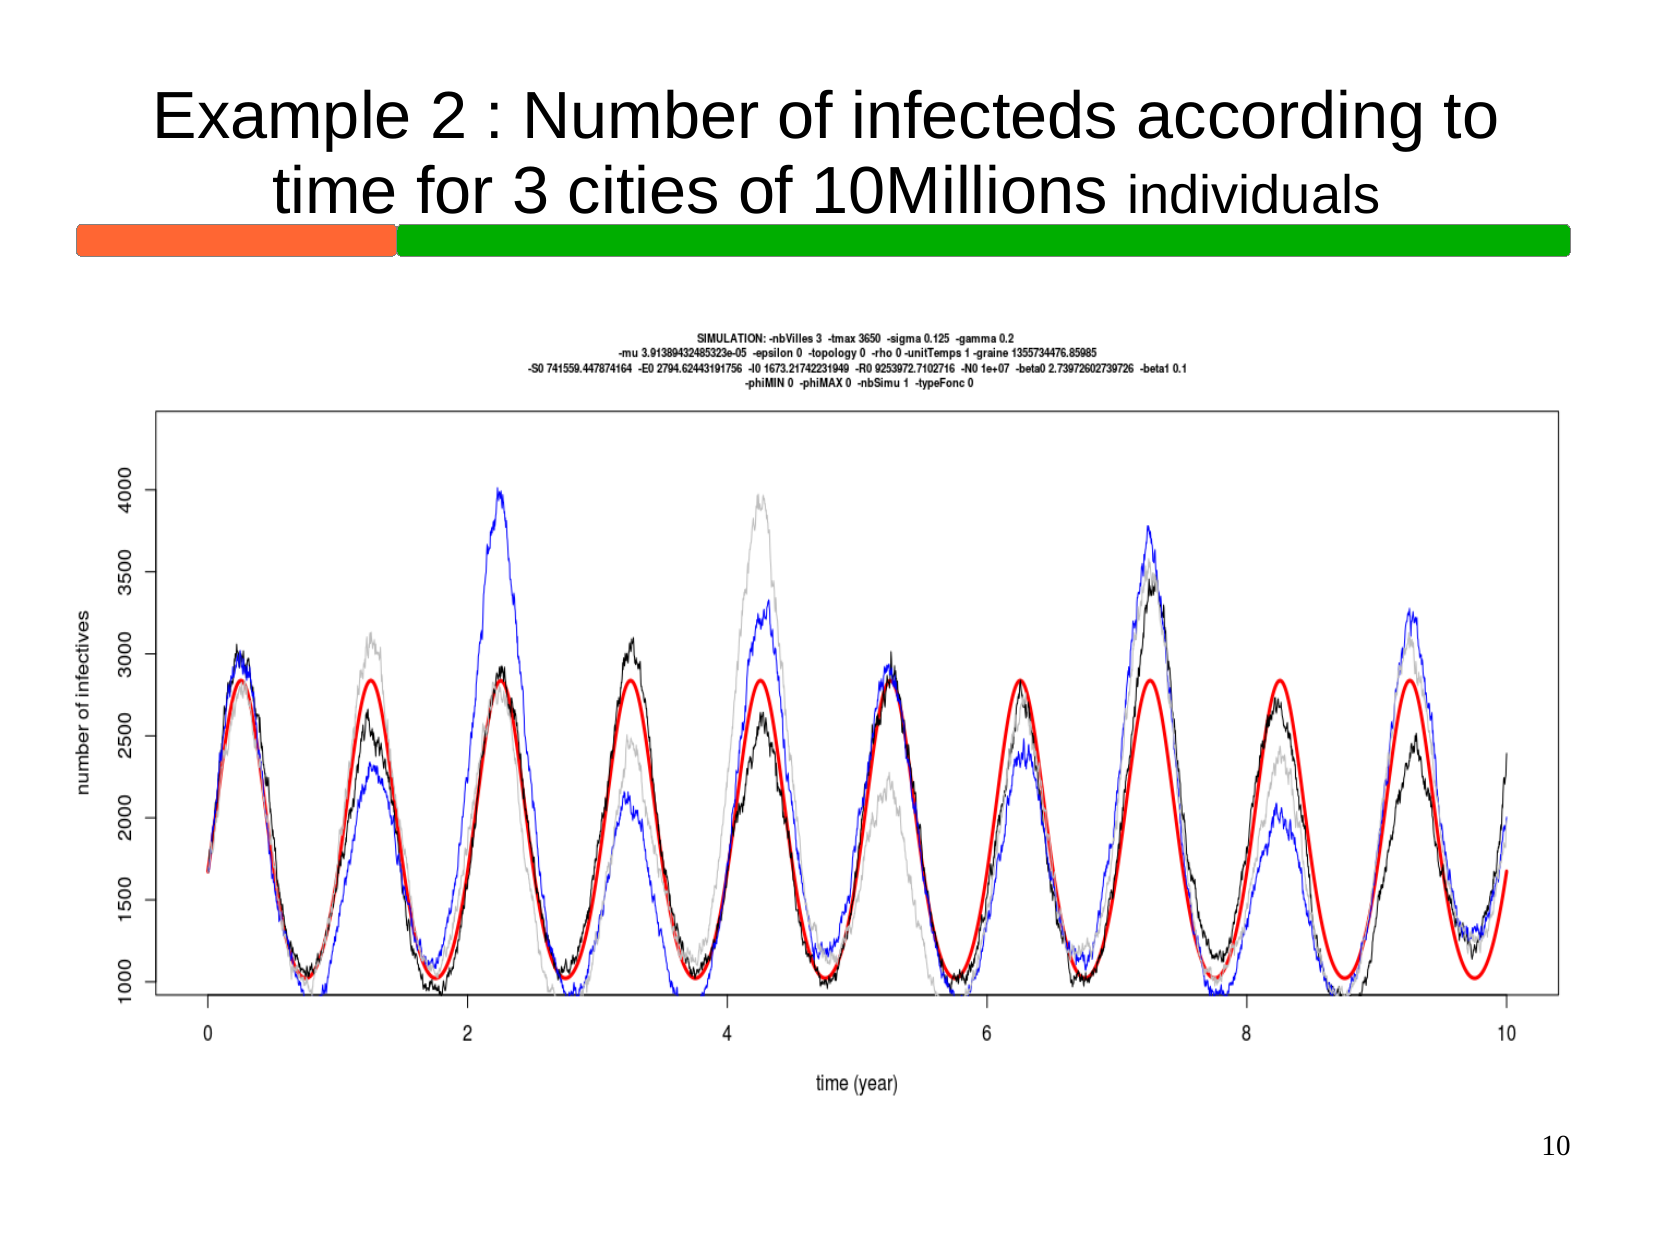

# Example 2 : Number of infecteds according to time for 3 cities of 10Millions individuals
10